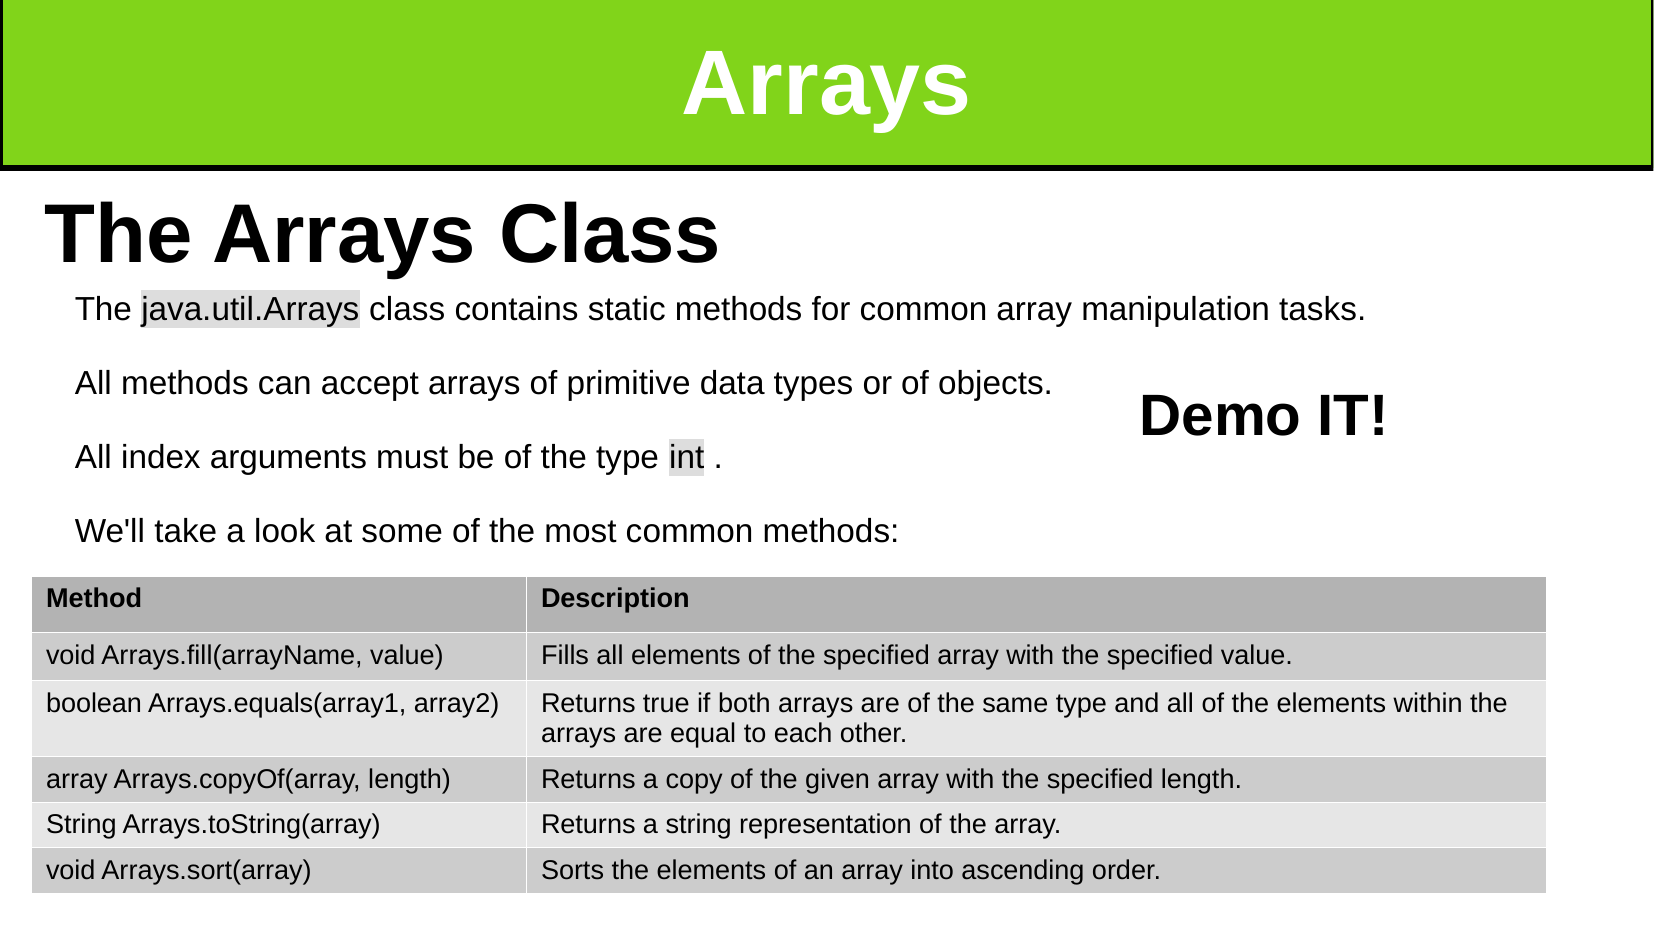

# Arrays
The Arrays Class
The java.util.Arrays class contains static methods for common array manipulation tasks.
All methods can accept arrays of primitive data types or of objects.
All index arguments must be of the type int .
We'll take a look at some of the most common methods:
Demo IT!
| Method | Description |
| --- | --- |
| void Arrays.fill(arrayName, value) | Fills all elements of the specified array with the specified value. |
| boolean Arrays.equals(array1, array2) | Returns true if both arrays are of the same type and all of the elements within the arrays are equal to each other. |
| array Arrays.copyOf(array, length) | Returns a copy of the given array with the specified length. |
| String Arrays.toString(array) | Returns a string representation of the array. |
| void Arrays.sort(array) | Sorts the elements of an array into ascending order. |